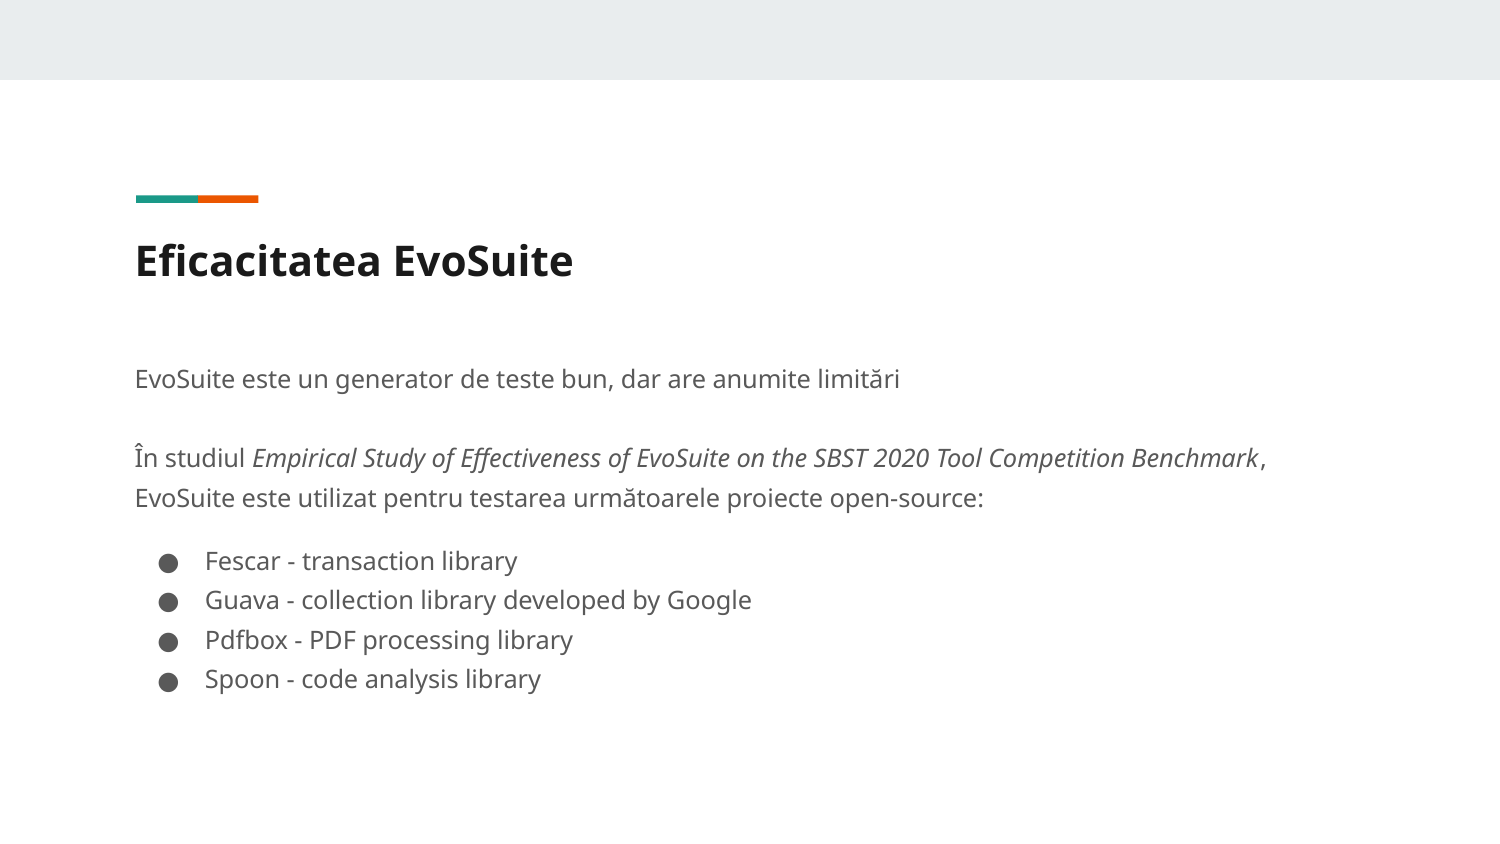

# Eficacitatea EvoSuite
EvoSuite este un generator de teste bun, dar are anumite limitări
În studiul Empirical Study of Effectiveness of EvoSuite on the SBST 2020 Tool Competition Benchmark, EvoSuite este utilizat pentru testarea următoarele proiecte open-source:
Fescar - transaction library
Guava - collection library developed by Google
Pdfbox - PDF processing library
Spoon - code analysis library